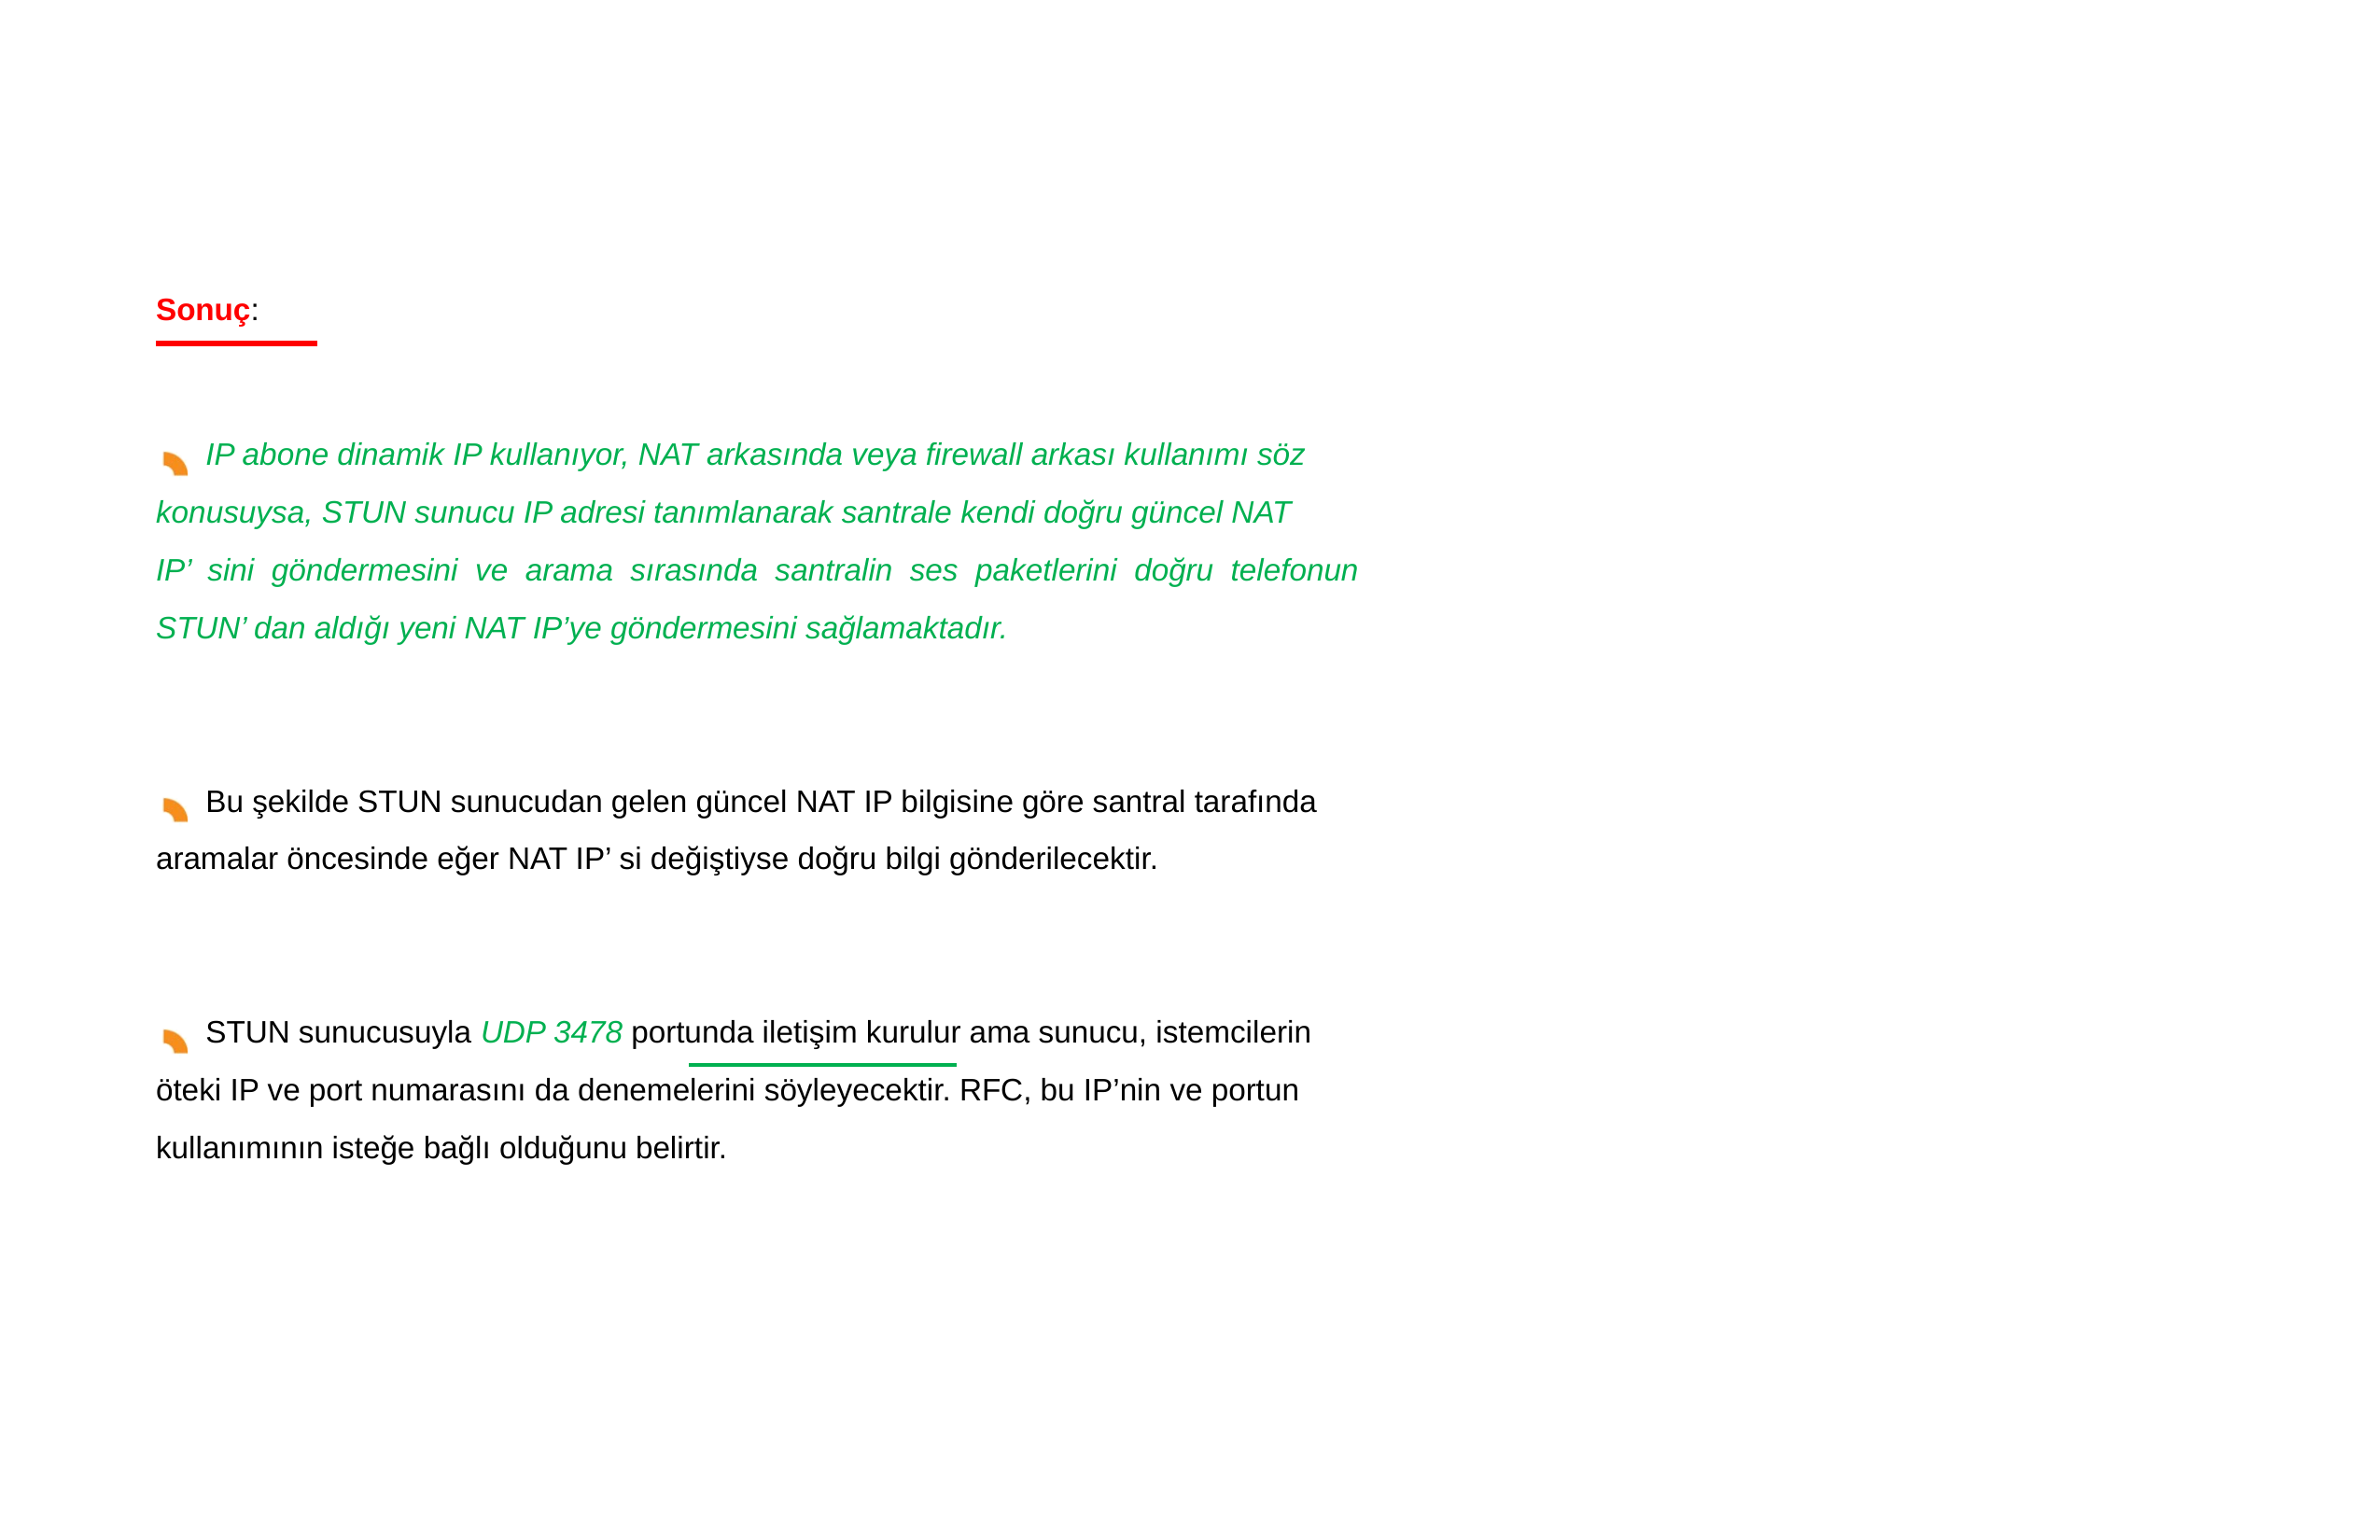

Sonuç:
 IP abone dinamik IP kullanıyor, NAT arkasında veya firewall arkası kullanımı söz
konusuysa, STUN sunucu IP adresi tanımlanarak santrale kendi doğru güncel NAT
IP’ sini göndermesini ve arama sırasında santralin ses paketlerini doğru telefonun
STUN’ dan aldığı yeni NAT IP’ye göndermesini sağlamaktadır.
 Bu şekilde STUN sunucudan gelen güncel NAT IP bilgisine göre santral tarafında
aramalar öncesinde eğer NAT IP’ si değiştiyse doğru bilgi gönderilecektir.
 STUN sunucusuyla UDP 3478 portunda iletişim kurulur ama sunucu, istemcilerin
öteki IP ve port numarasını da denemelerini söyleyecektir. RFC, bu IP’nin ve portun
kullanımının isteğe bağlı olduğunu belirtir.